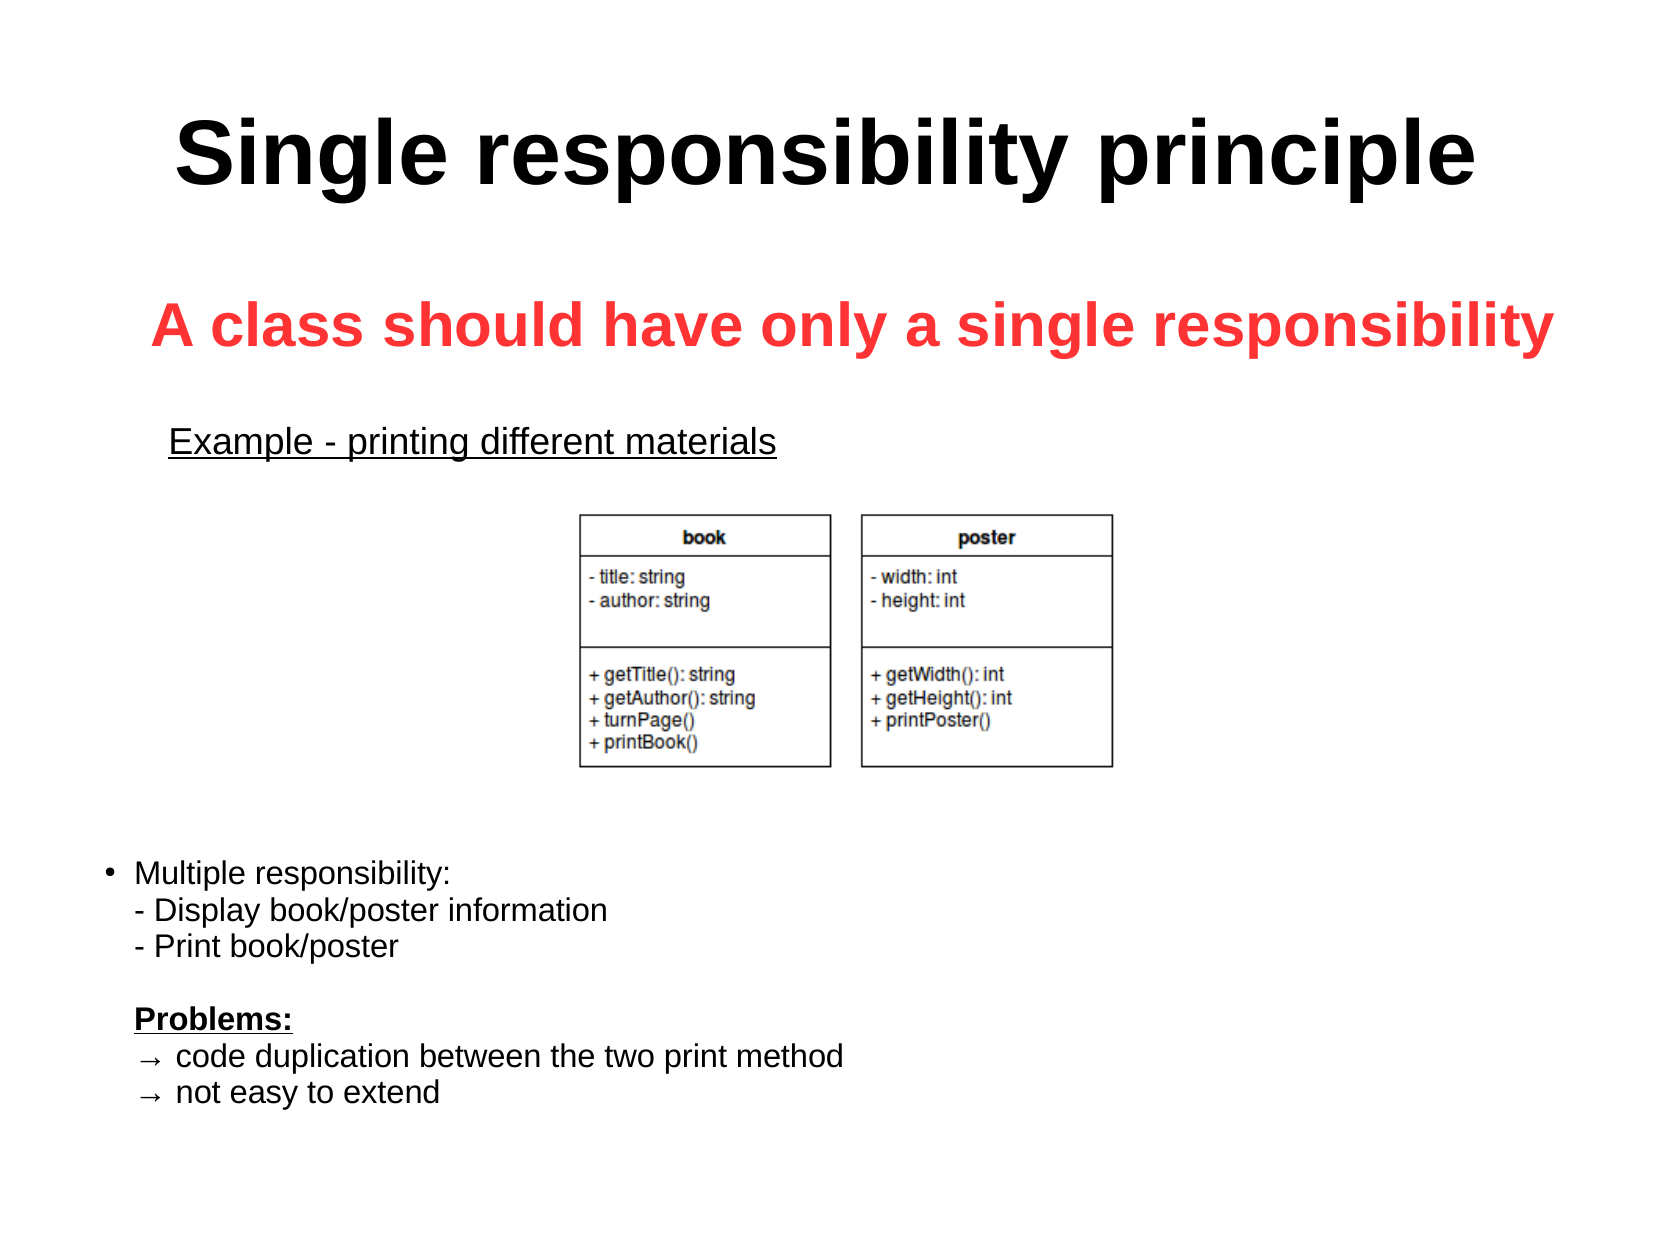

# Single responsibility principle
A class should have only a single responsibility
Example - printing different materials
Multiple responsibility:
- Display book/poster information
- Print book/poster
Problems:
→ code duplication between the two print method
→ not easy to extend